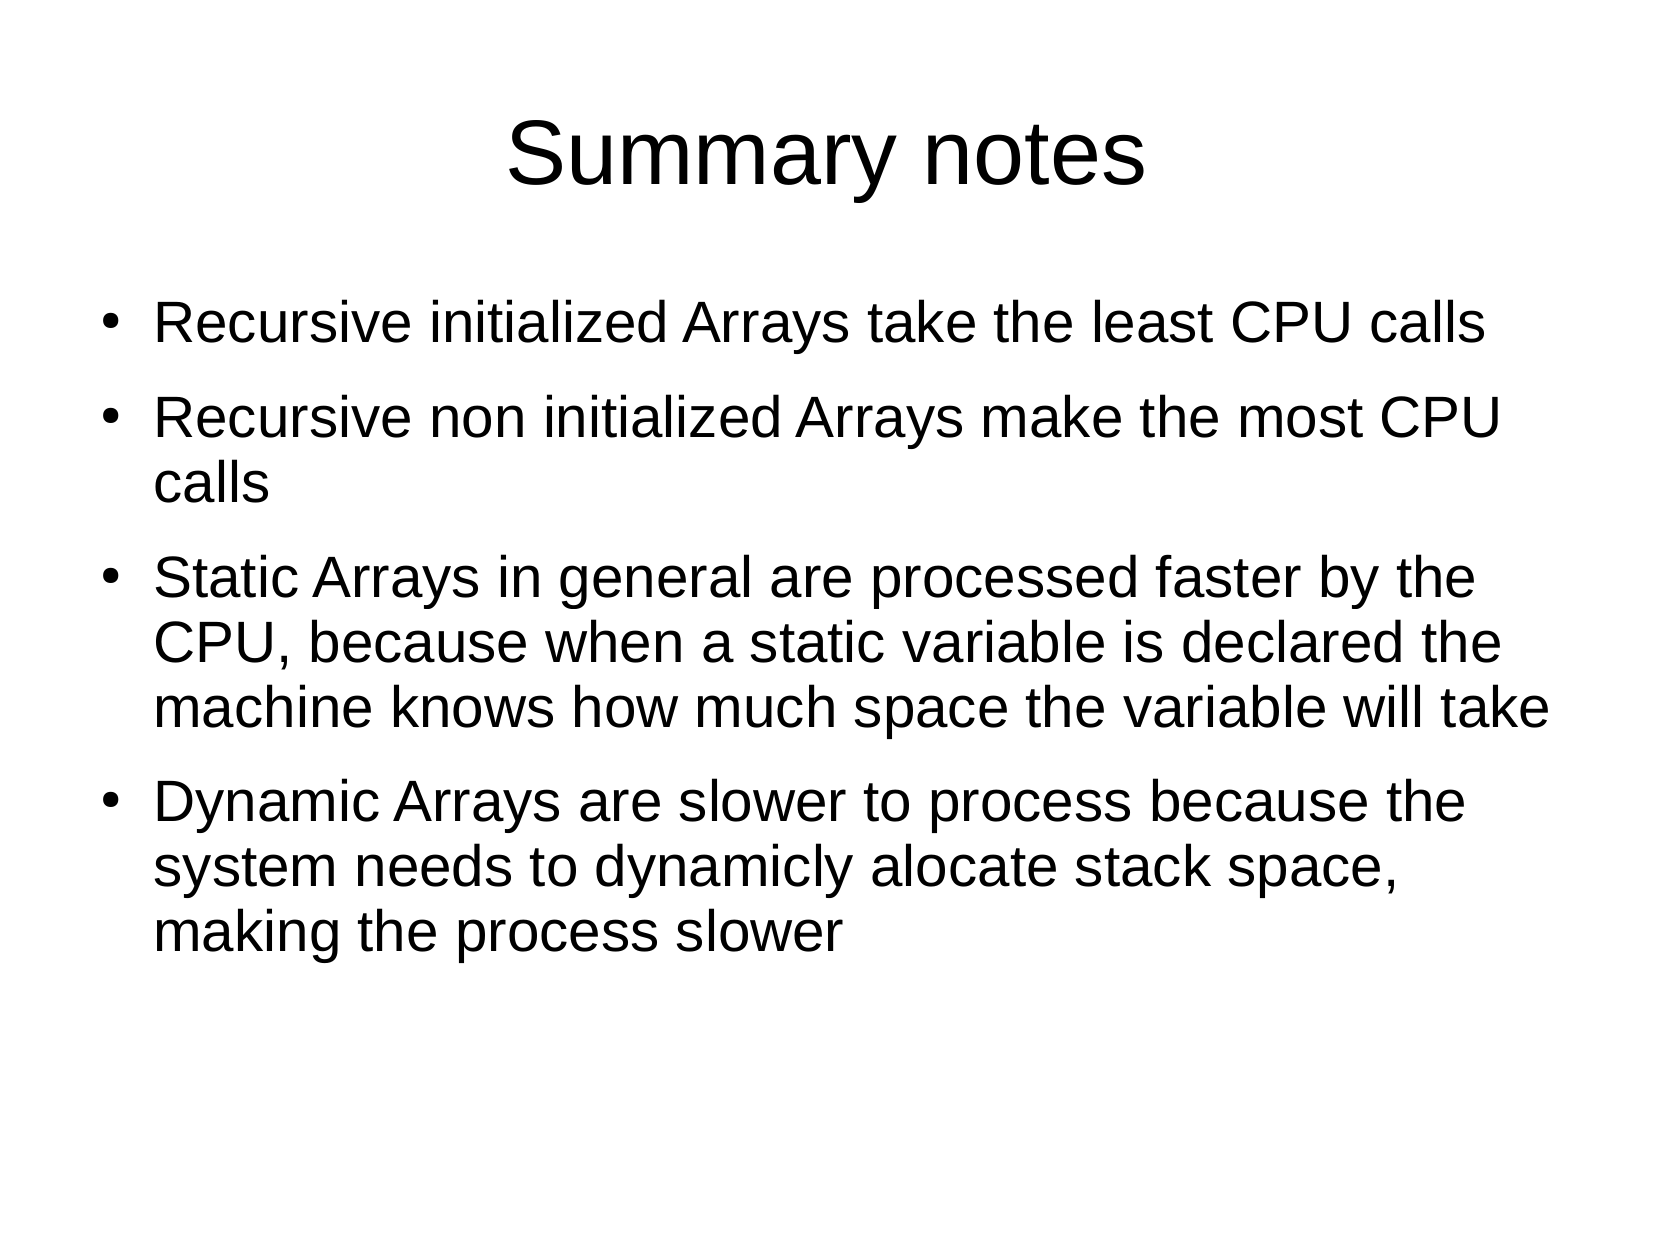

# Summary notes
Recursive initialized Arrays take the least CPU calls
Recursive non initialized Arrays make the most CPU calls
Static Arrays in general are processed faster by the CPU, because when a static variable is declared the machine knows how much space the variable will take
Dynamic Arrays are slower to process because the system needs to dynamicly alocate stack space, making the process slower